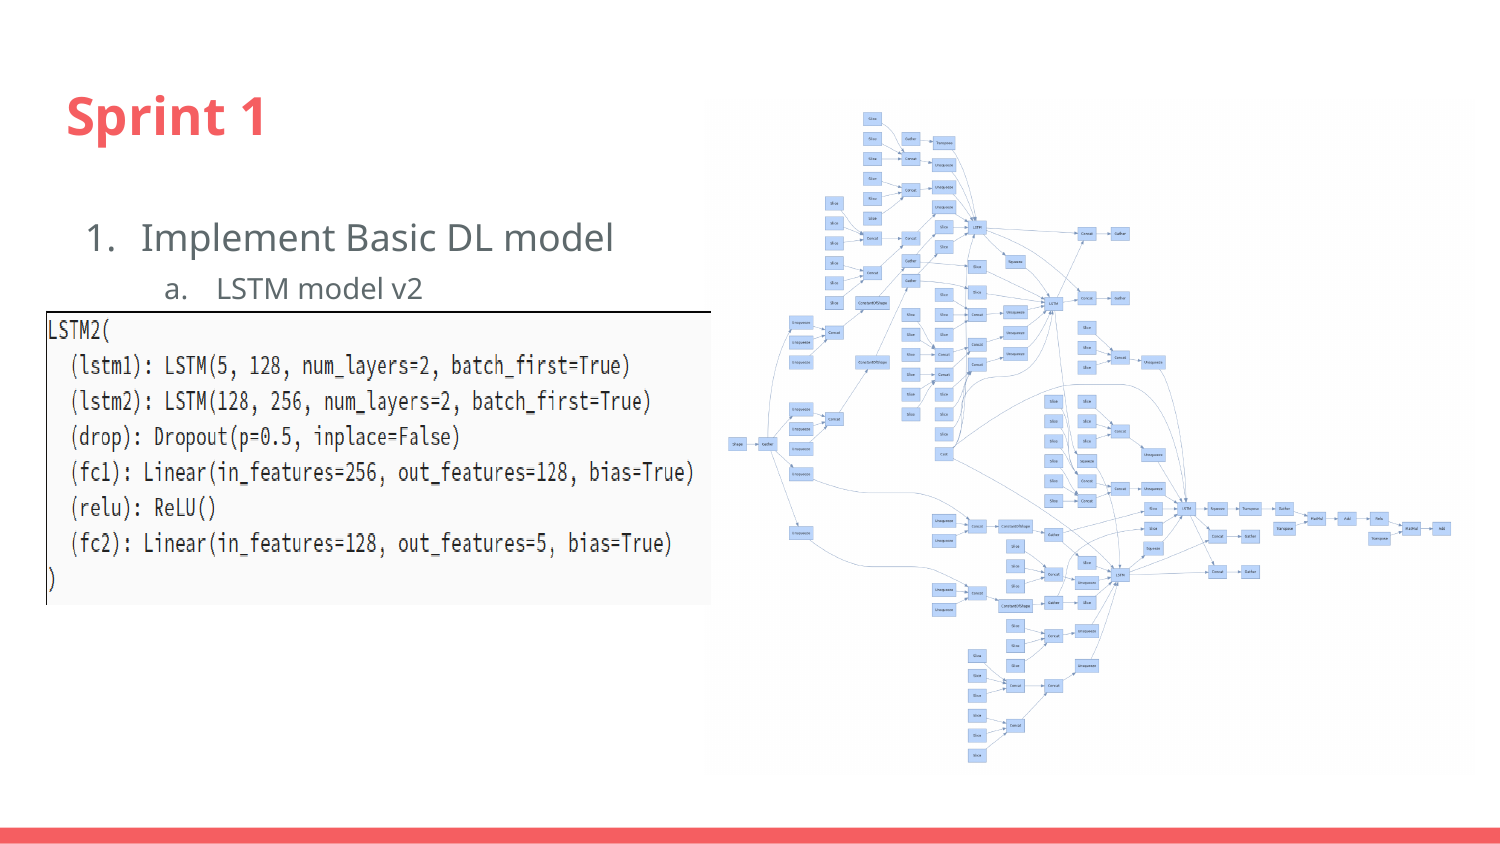

# Sprint 1
Implement Basic DL model
LSTM model v2